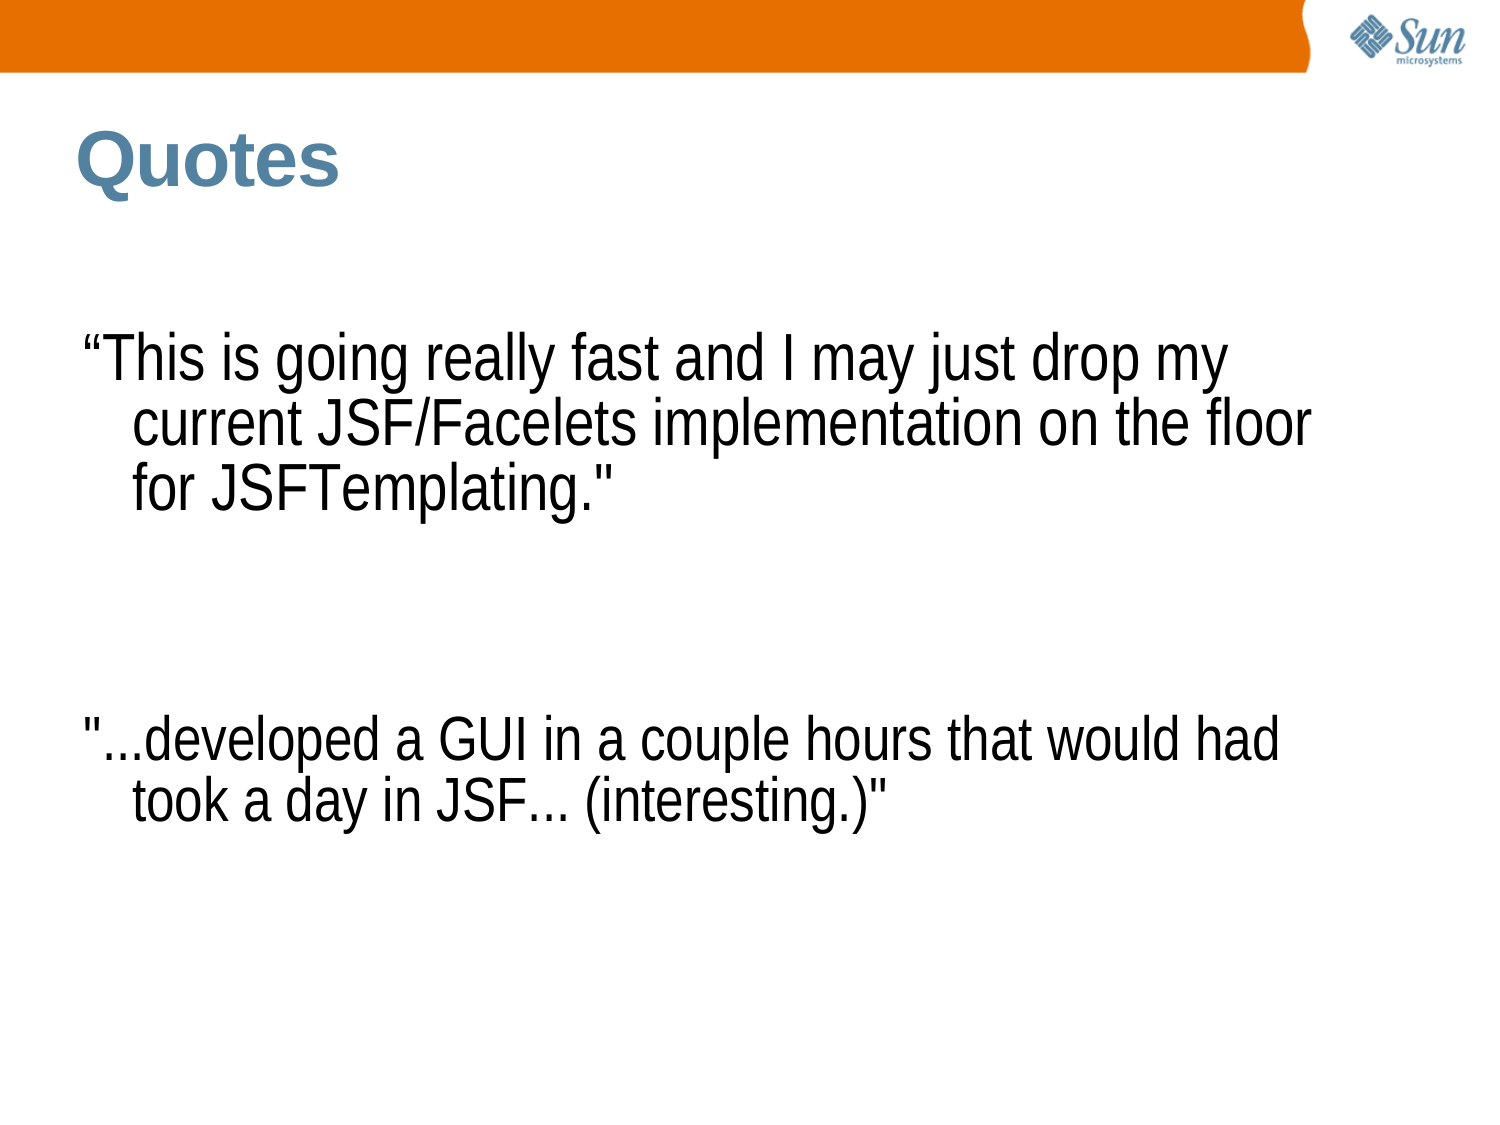

# Quotes
“This is going really fast and I may just drop my current JSF/Facelets implementation on the floor for JSFTemplating."
"...developed a GUI in a couple hours that would had took a day in JSF... (interesting.)"